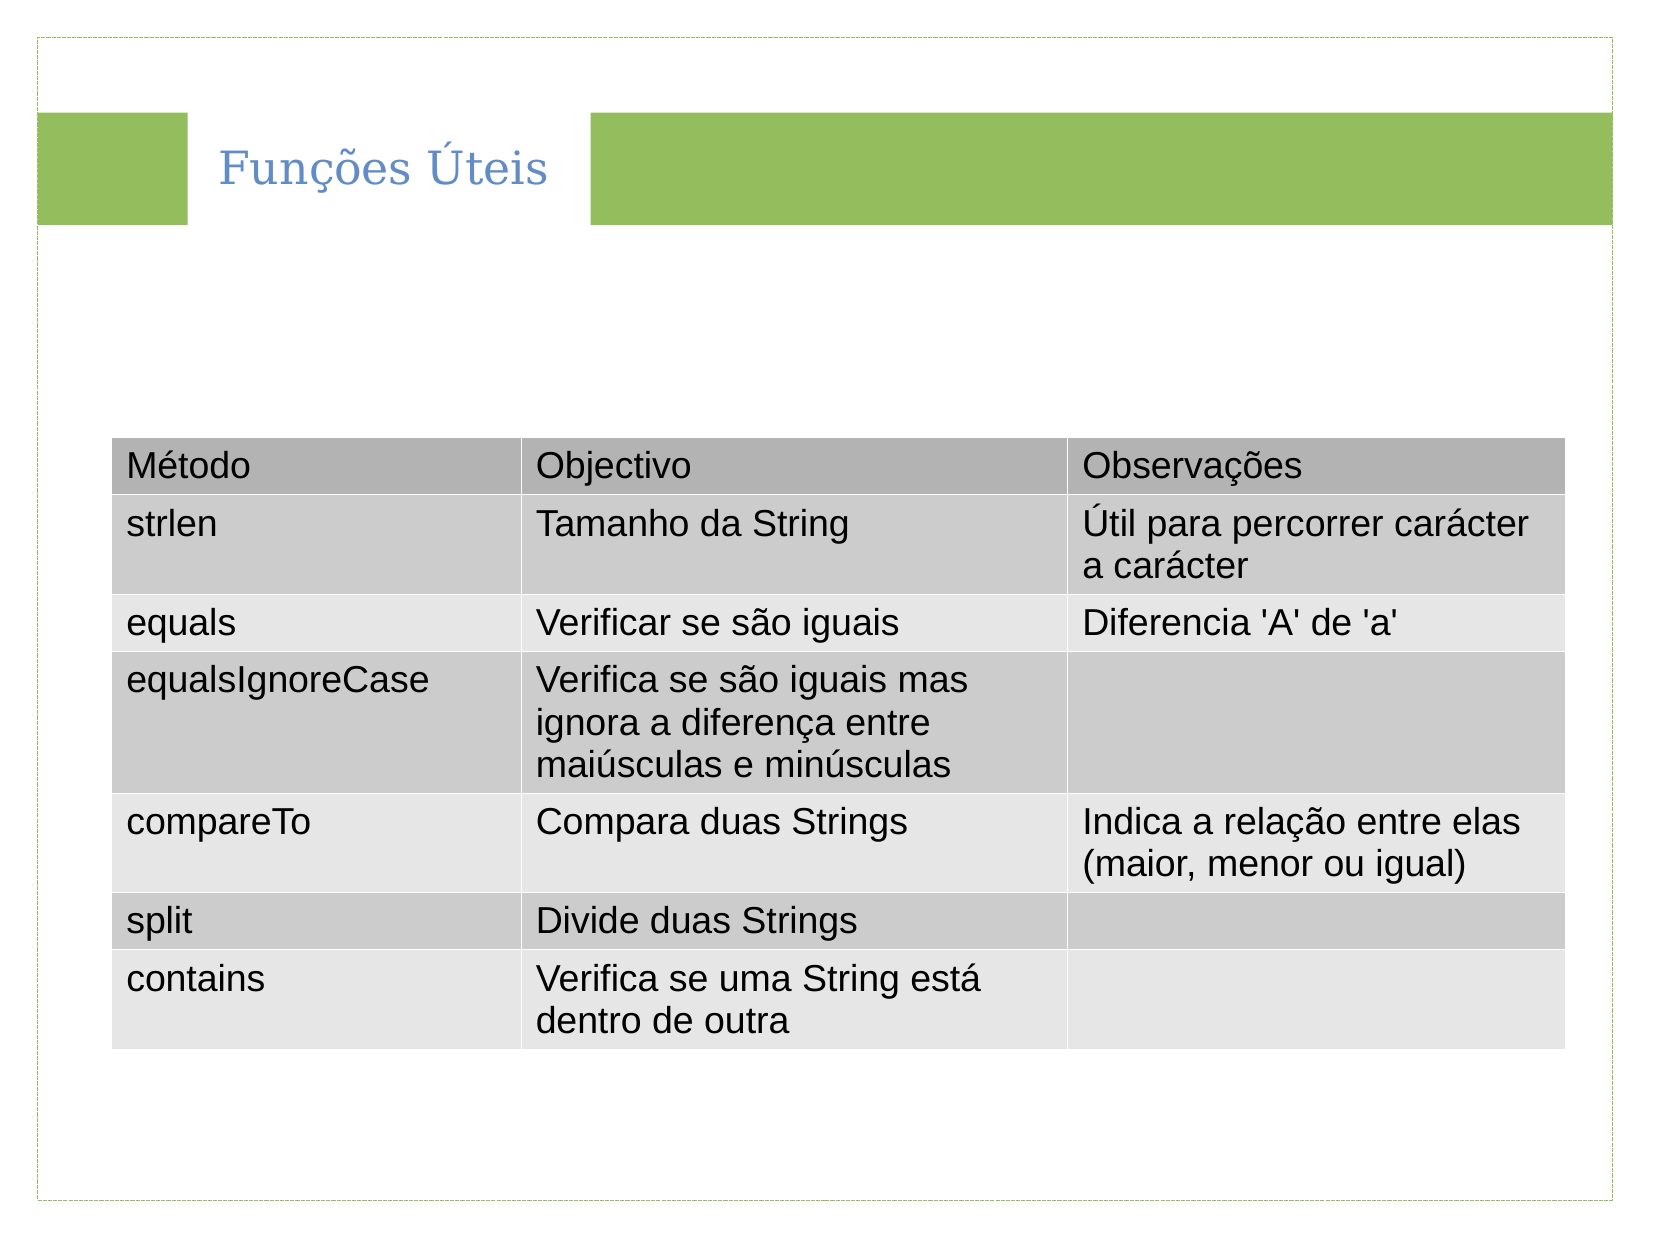

Funções Úteis
| Método | Objectivo | Observações |
| --- | --- | --- |
| strlen | Tamanho da String | Útil para percorrer carácter a carácter |
| equals | Verificar se são iguais | Diferencia 'A' de 'a' |
| equalsIgnoreCase | Verifica se são iguais mas ignora a diferença entre maiúsculas e minúsculas | |
| compareTo | Compara duas Strings | Indica a relação entre elas (maior, menor ou igual) |
| split | Divide duas Strings | |
| contains | Verifica se uma String está dentro de outra | |